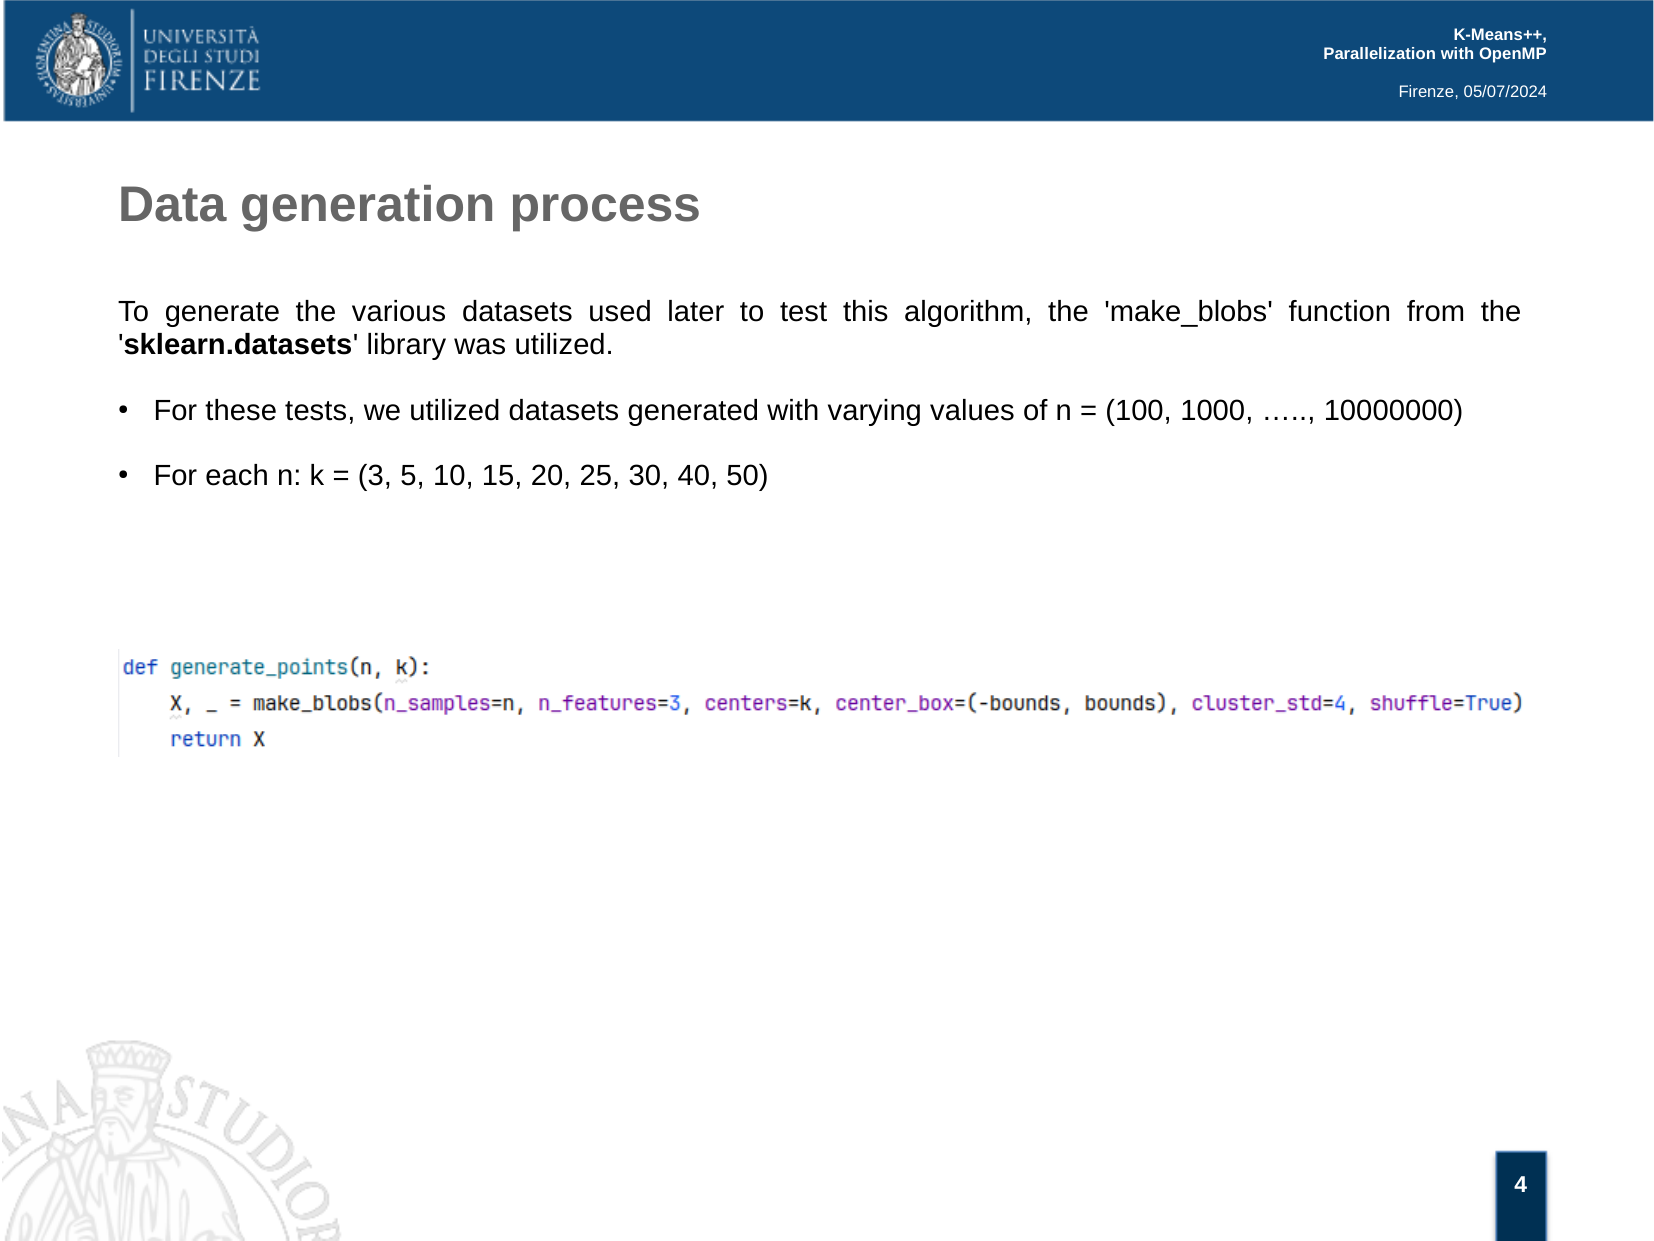

K-Means++,
Parallelization with OpenMP
Firenze, 05/07/2024
Data generation process
To generate the various datasets used later to test this algorithm, the 'make_blobs' function from the 'sklearn.datasets' library was utilized.​
For these tests, we utilized datasets generated with varying values of n = (100, 1000, ….., 10000000)​
For each n: k = (3, 5, 10, 15, 20, 25, 30, 40, 50)
​
​
4